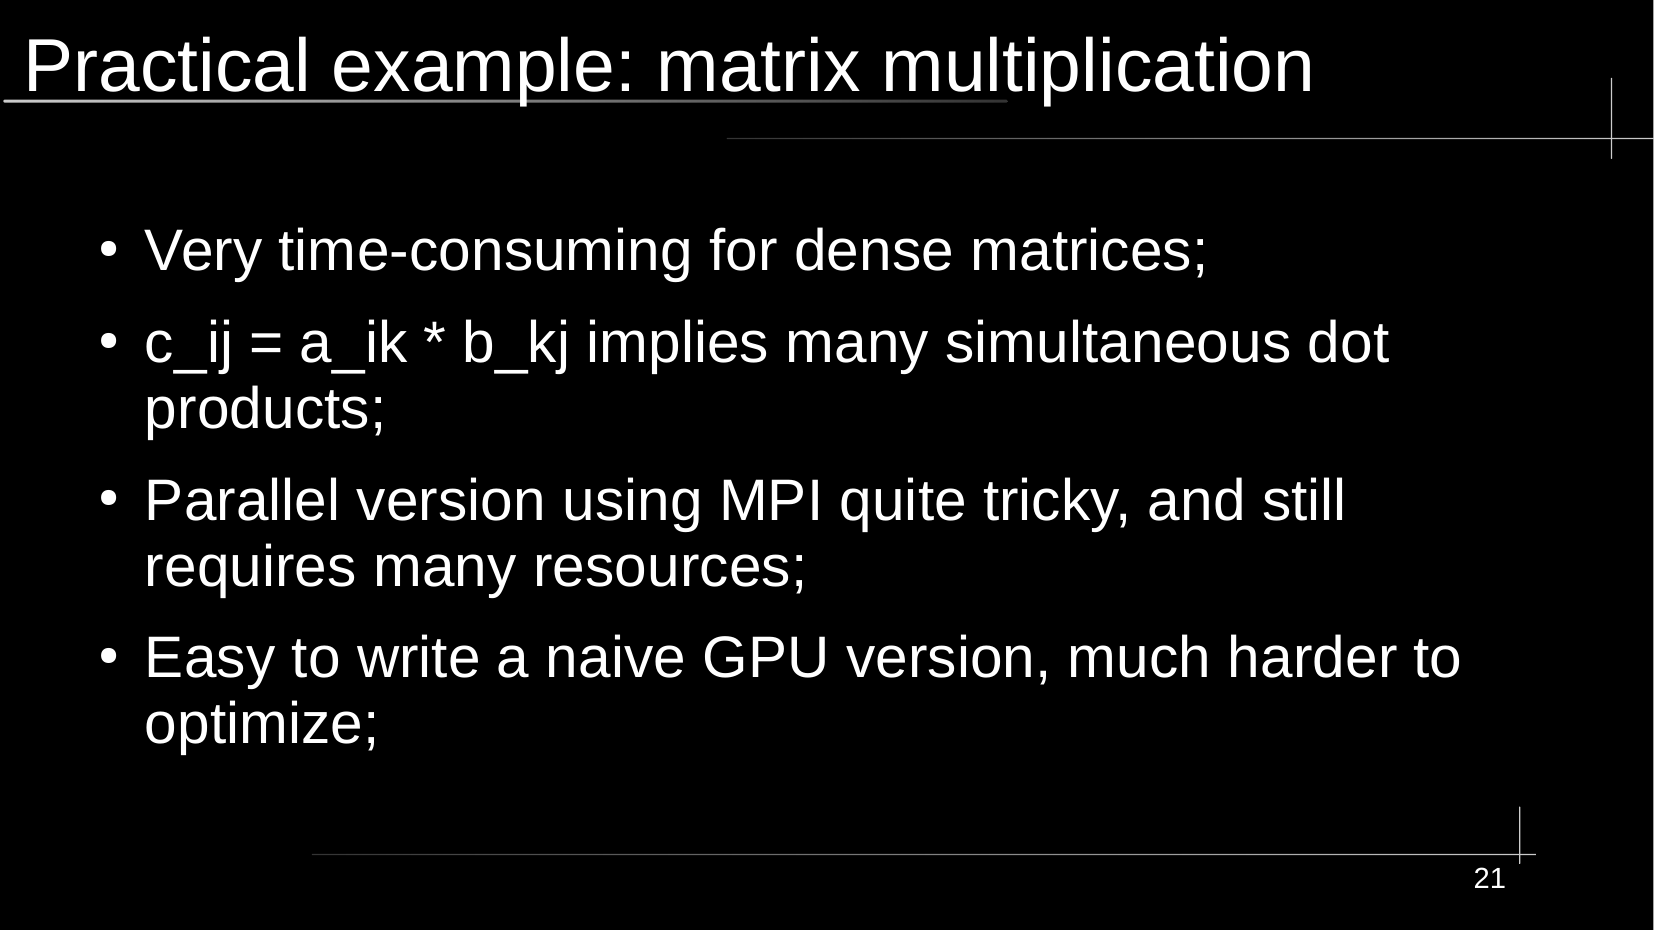

# Practical example: matrix multiplication
Very time-consuming for dense matrices;
c_ij = a_ik * b_kj implies many simultaneous dot products;
Parallel version using MPI quite tricky, and still requires many resources;
Easy to write a naive GPU version, much harder to optimize;
21